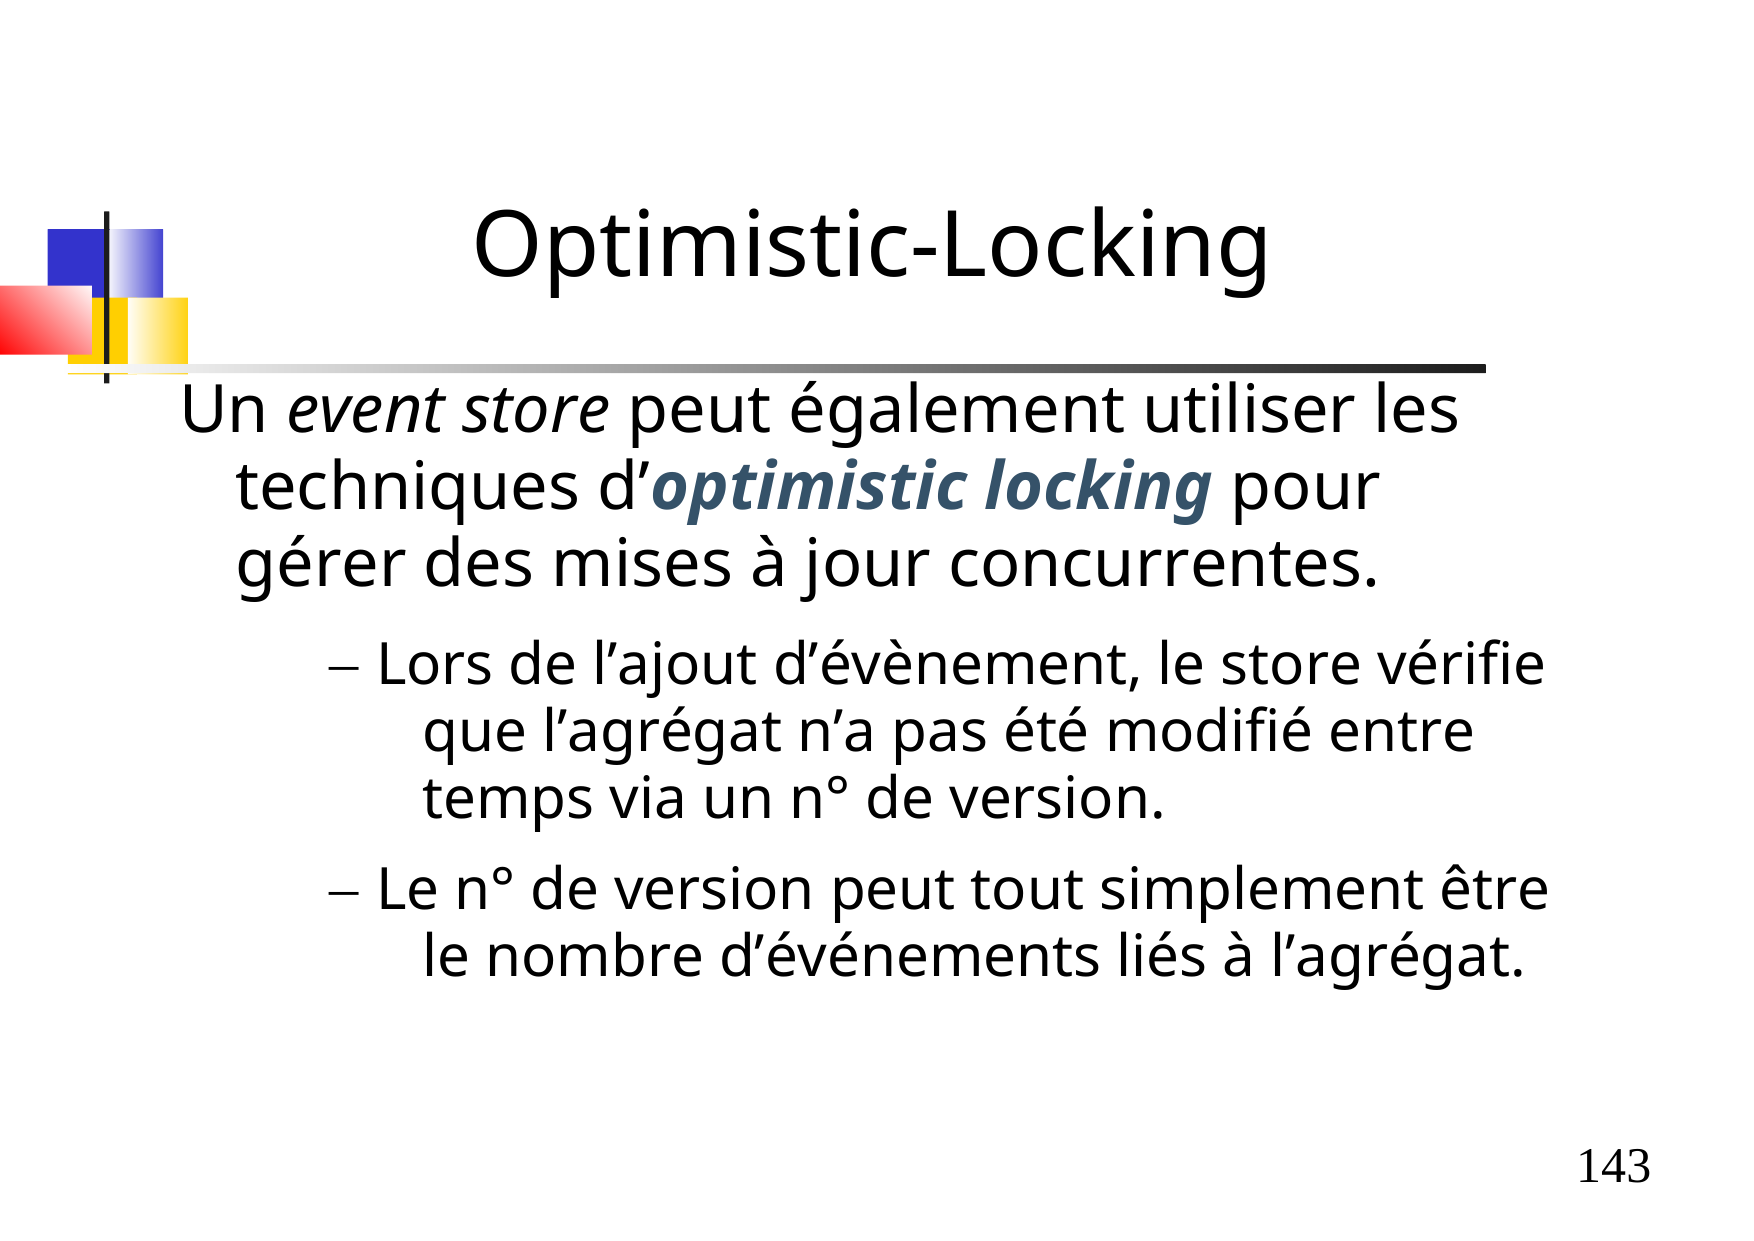

# Optimistic-Locking
Un event store peut également utiliser les techniques d’optimistic locking pour gérer des mises à jour concurrentes.
Lors de l’ajout d’évènement, le store vérifie que l’agrégat n’a pas été modifié entre temps via un n° de version.
Le n° de version peut tout simplement être le nombre d’événements liés à l’agrégat.